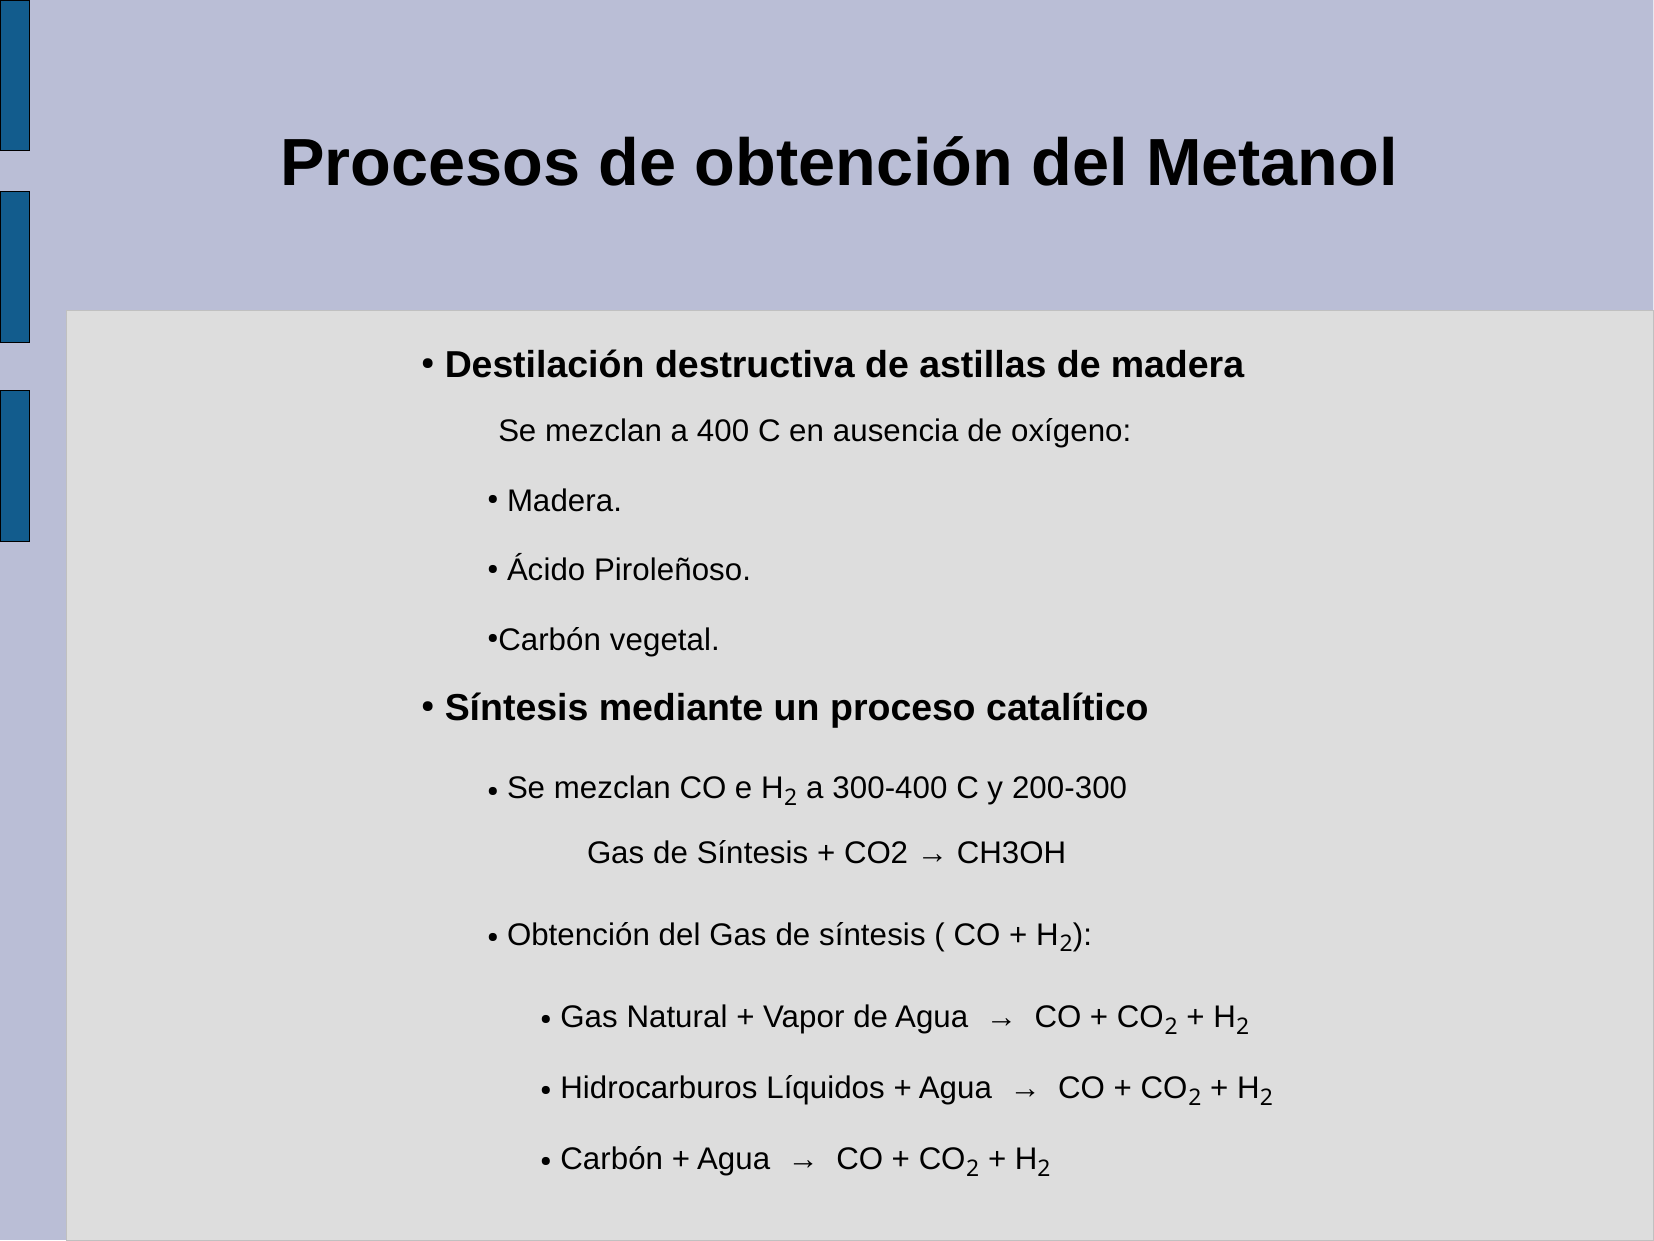

Procesos de obtención del Metanol
 Destilación destructiva de astillas de madera
Se mezclan a 400 C en ausencia de oxígeno:
 Madera.
 Ácido Piroleñoso.
Carbón vegetal.
 Síntesis mediante un proceso catalítico
 Se mezclan CO e H2 a 300-400 C y 200-300
Gas de Síntesis + CO2 → CH3OH
 Obtención del Gas de síntesis ( CO + H2):
 Gas Natural + Vapor de Agua → CO + CO2 + H2
 Hidrocarburos Líquidos + Agua → CO + CO2 + H2
 Carbón + Agua → CO + CO2 + H2